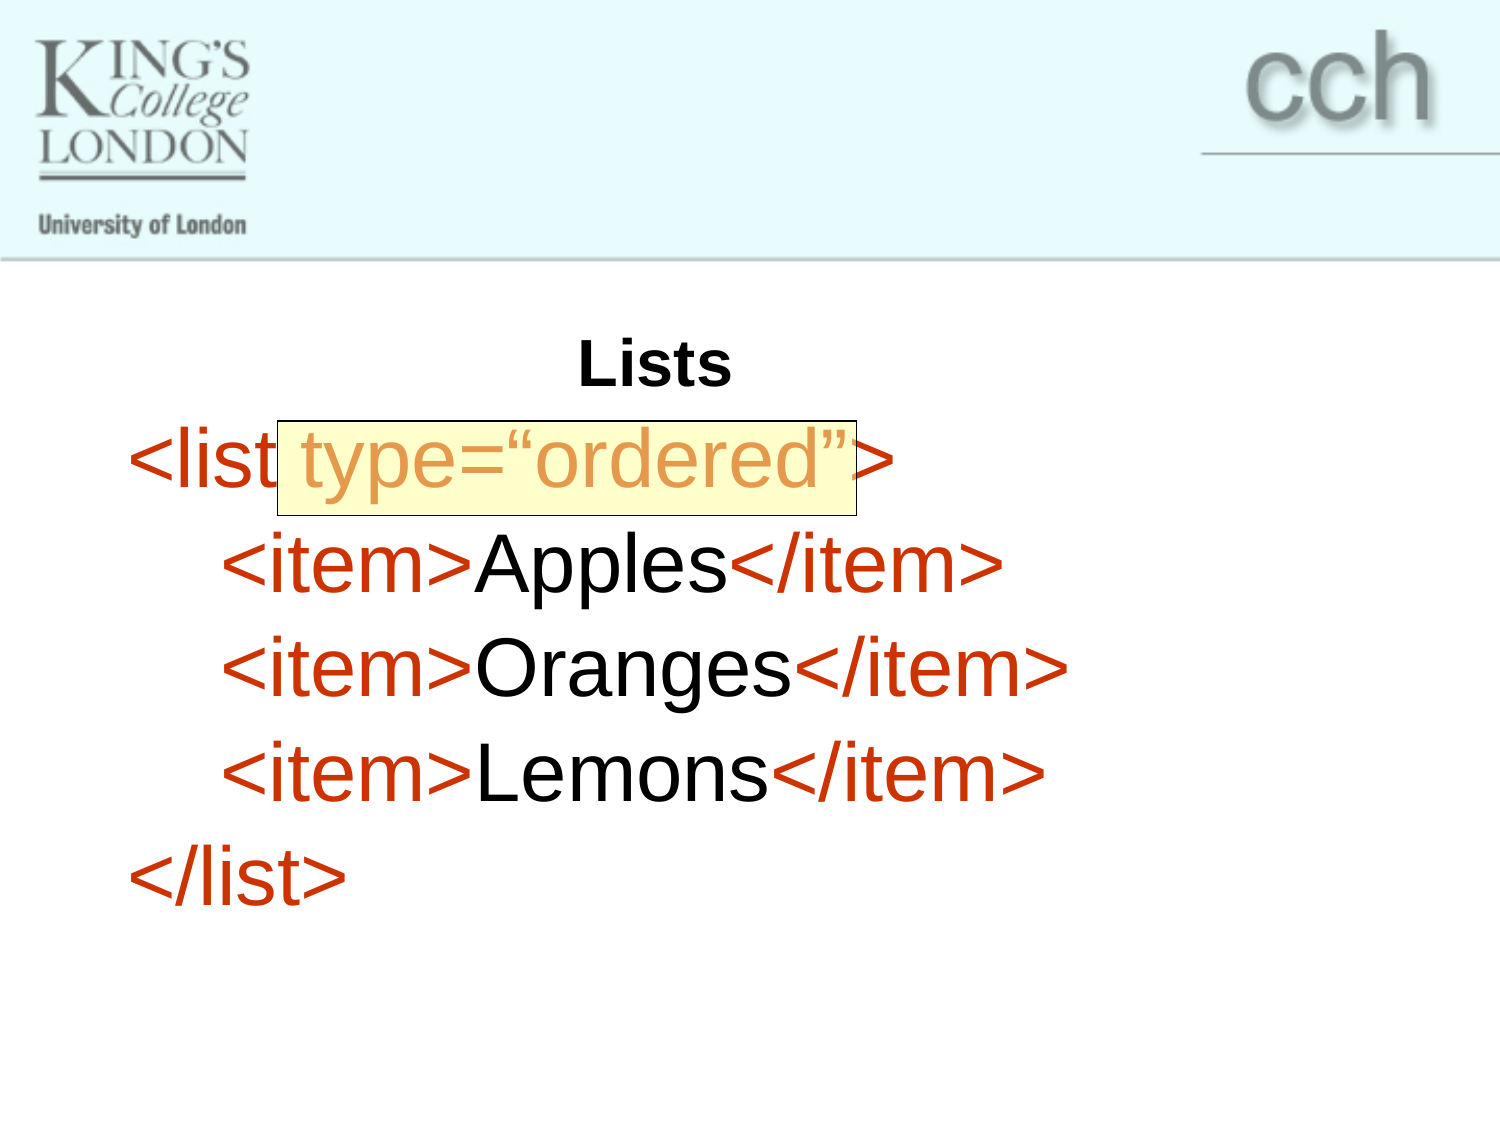

# Lists
<list type=“ordered”>
 <item>Apples</item>
 <item>Oranges</item>
 <item>Lemons</item>
</list>